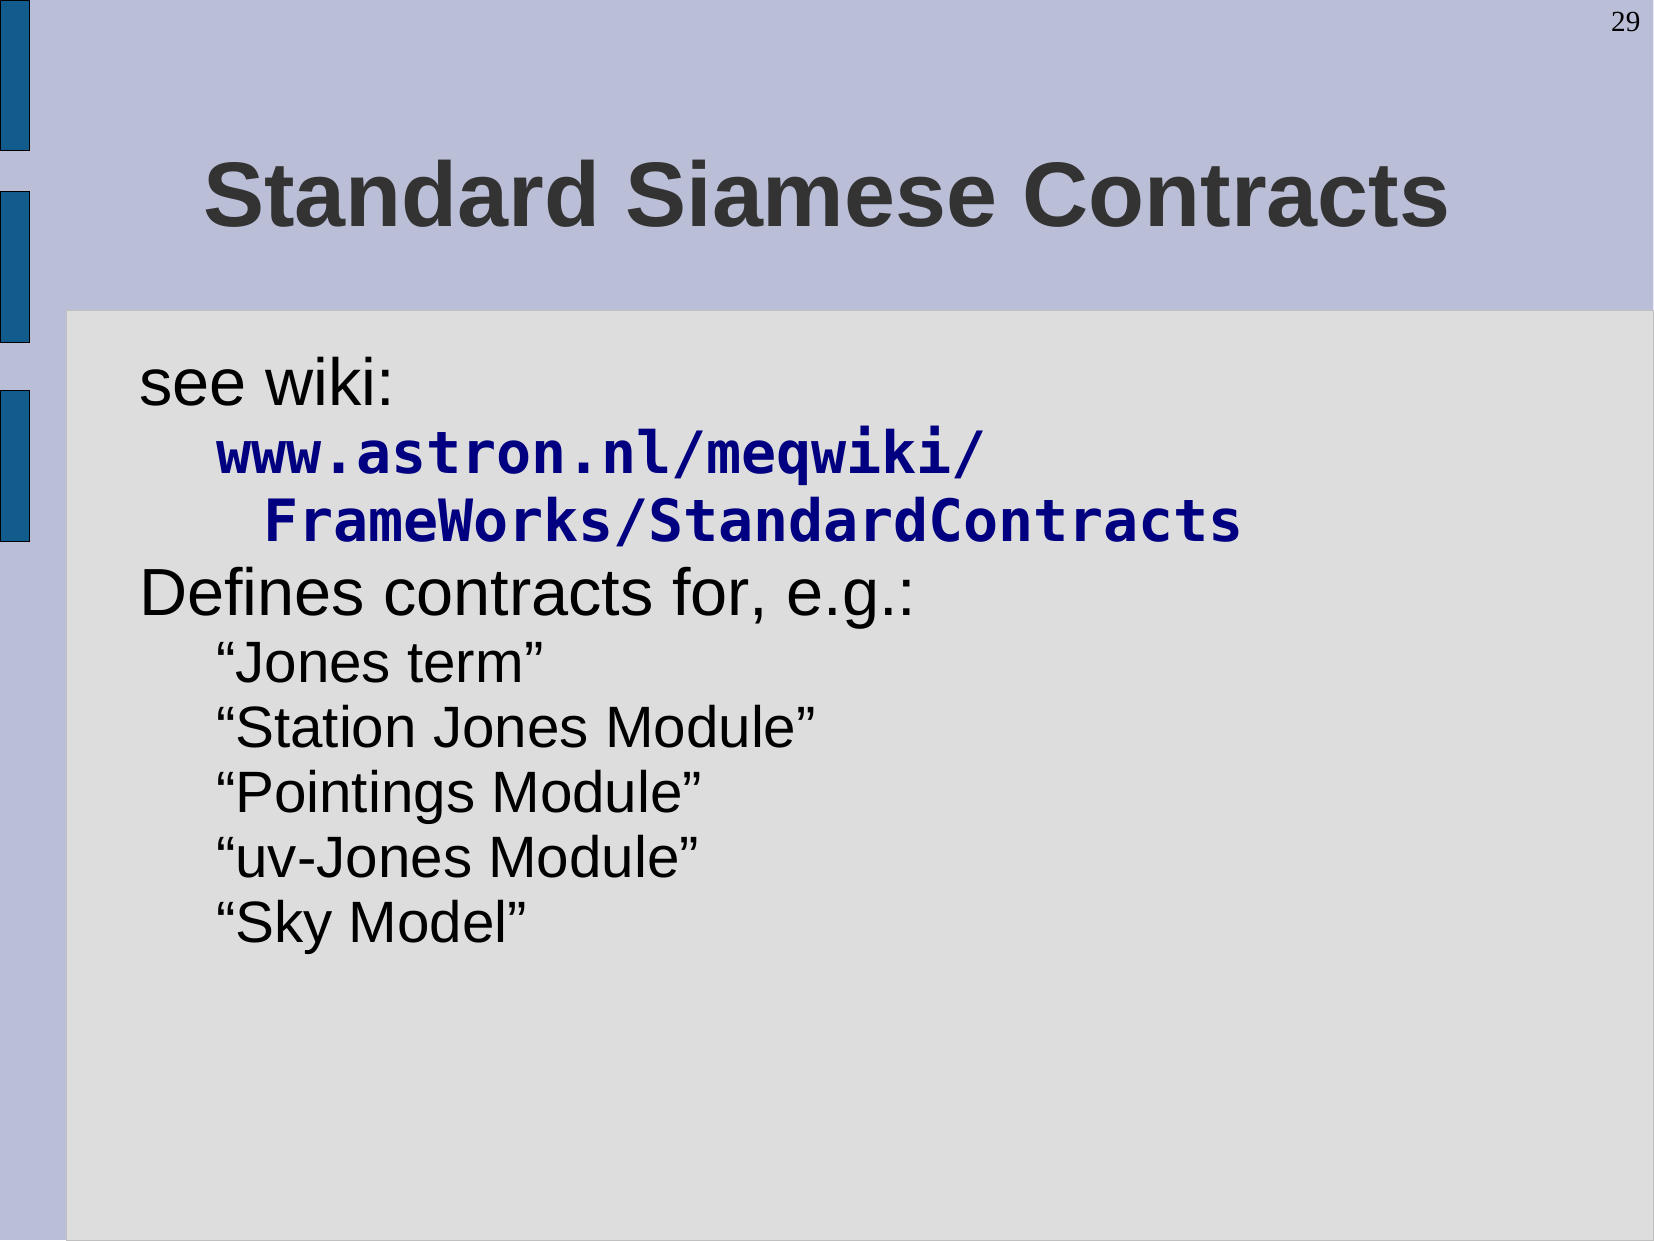

29
# Standard Siamese Contracts
see wiki:
www.astron.nl/meqwiki/
FrameWorks/StandardContracts
Defines contracts for, e.g.:
“Jones term”
“Station Jones Module”
“Pointings Module”
“uv-Jones Module”
“Sky Model”